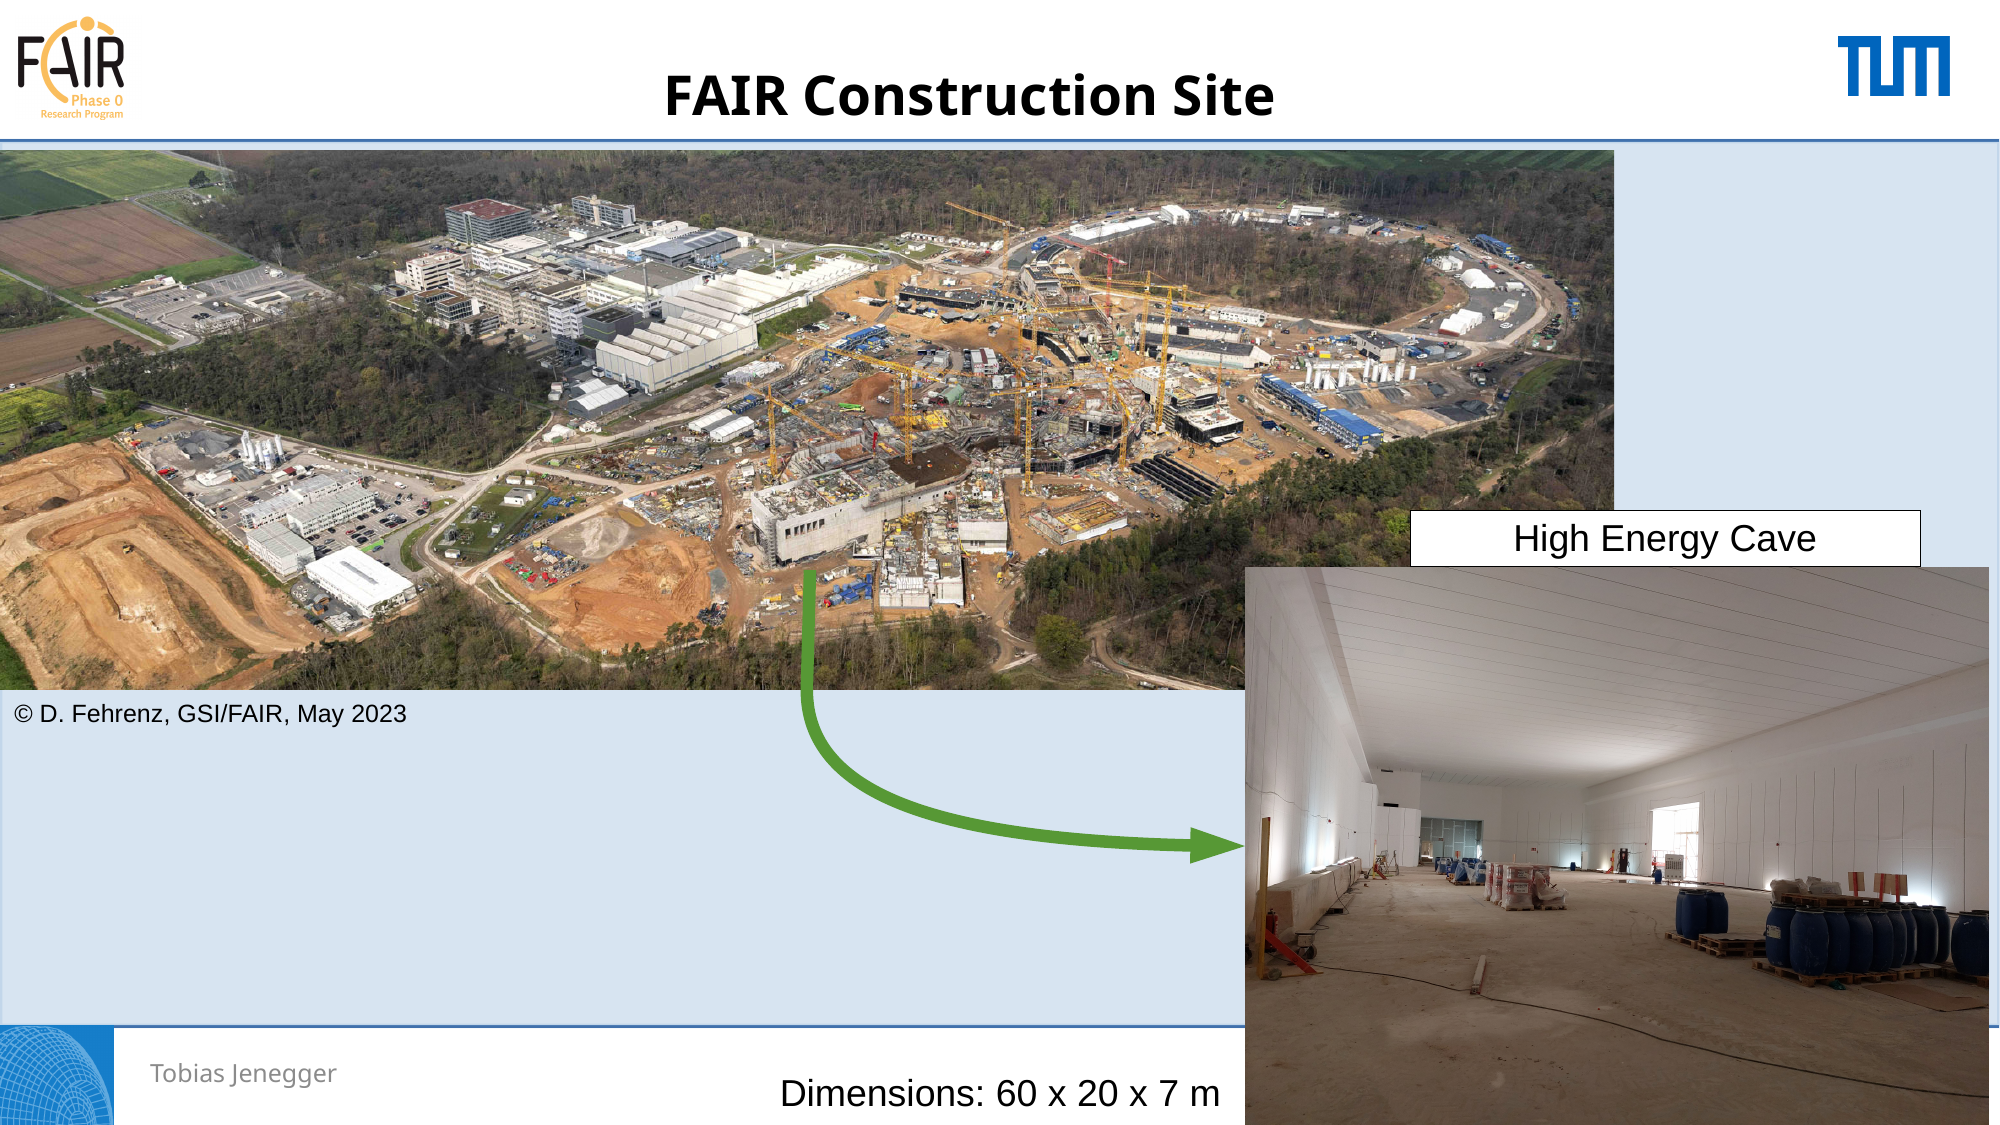

FAIR Construction Site
#
High Energy Cave
© D. Fehrenz, GSI/FAIR, May 2023
5
4
Dimensions: 60 x 20 x 7 m